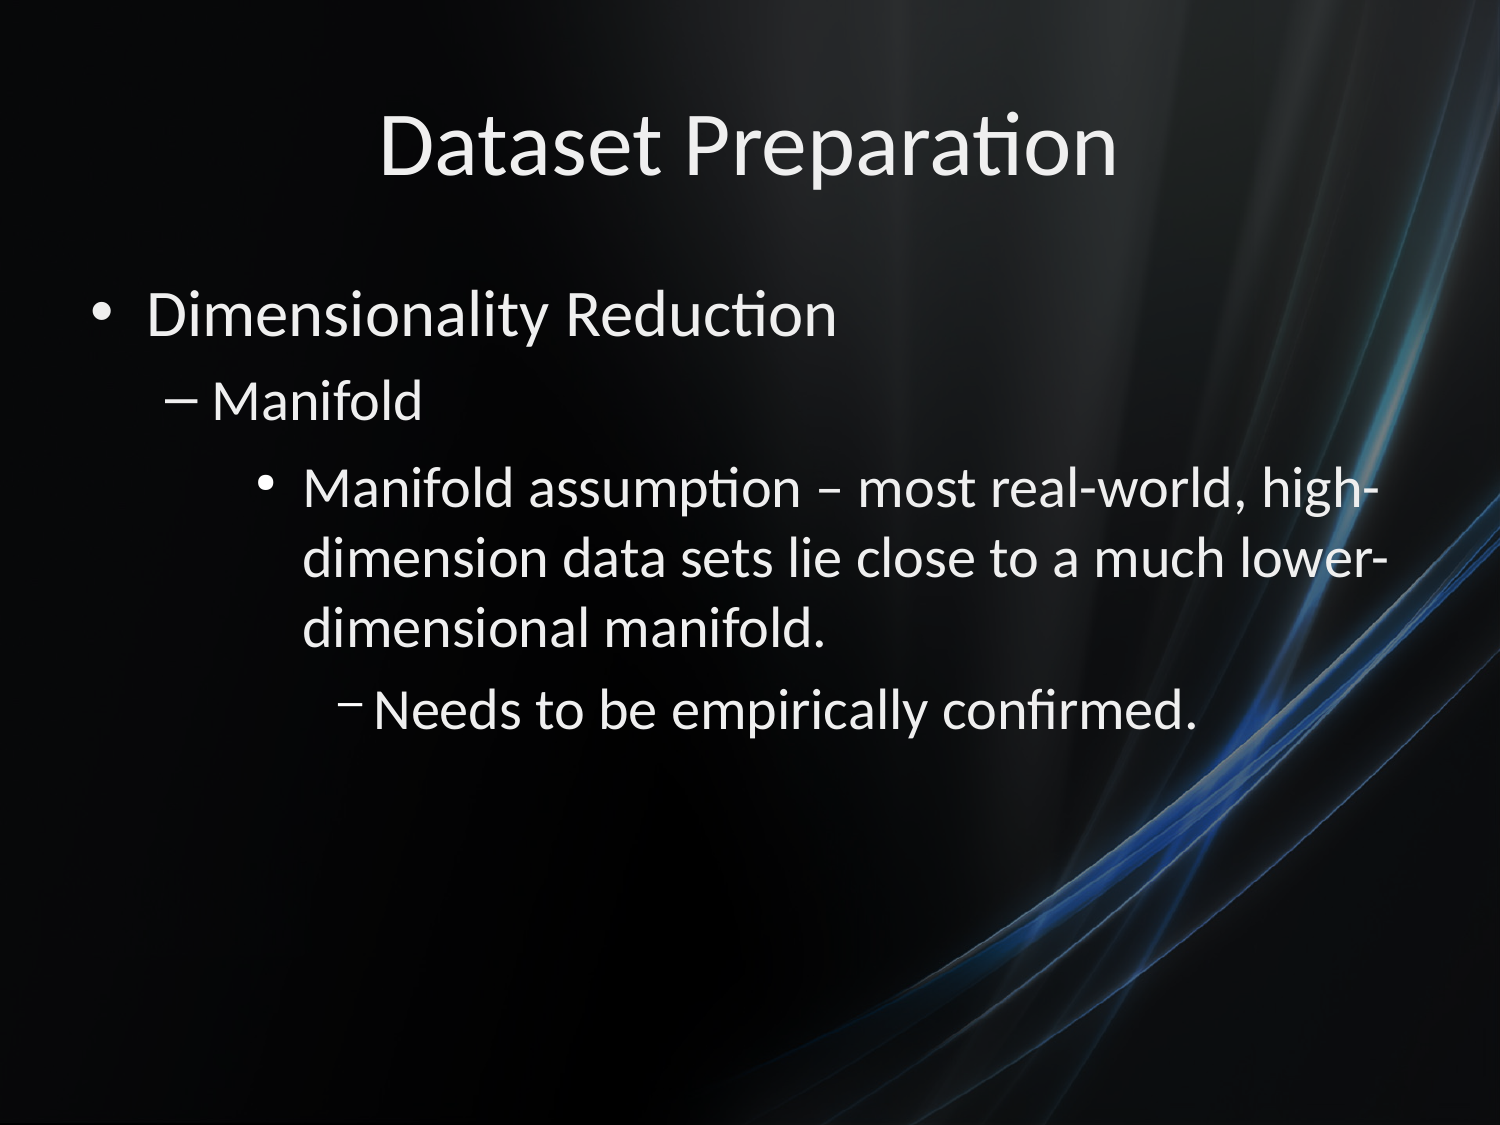

# Dataset Preparation
Dimensionality Reduction
Manifold
Manifold assumption – most real-world, high-dimension data sets lie close to a much lower-dimensional manifold.
Needs to be empirically confirmed.